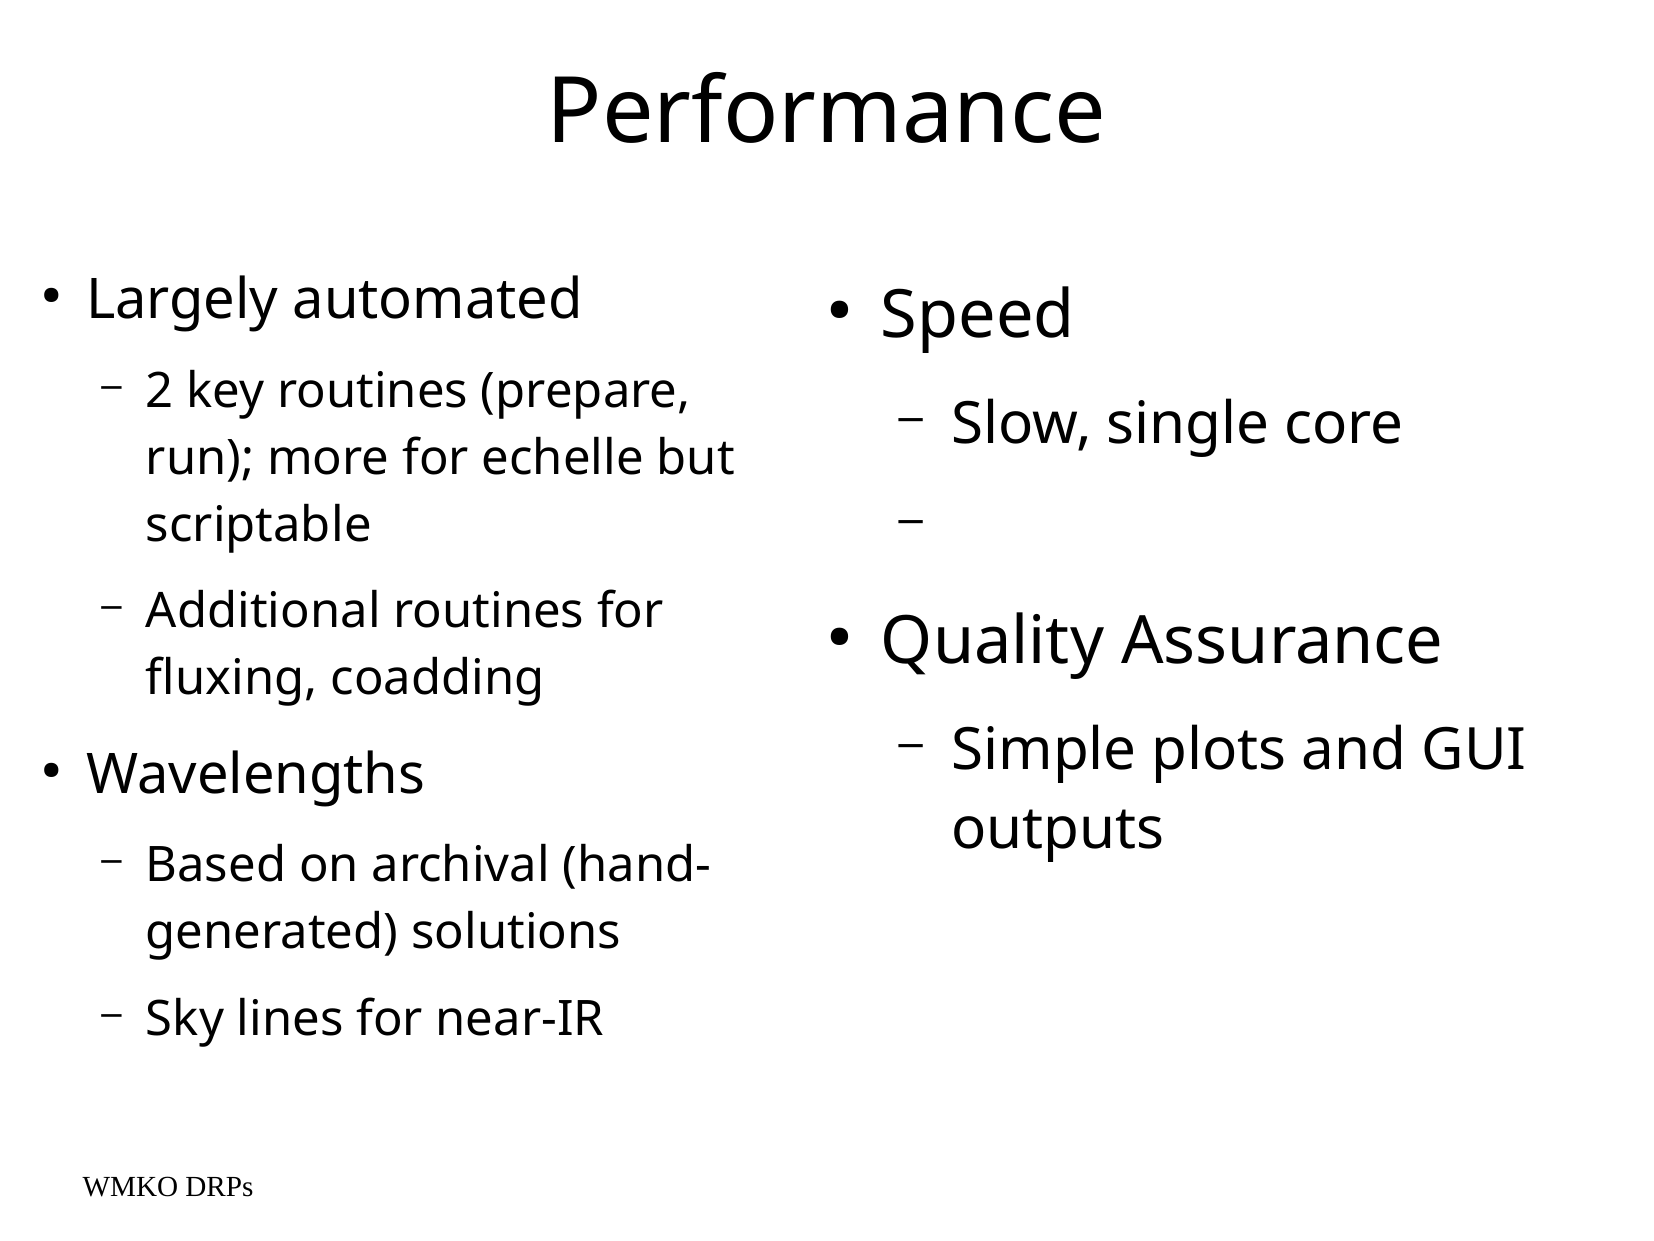

# Performance
Largely automated
2 key routines (prepare, run); more for echelle but scriptable
Additional routines for fluxing, coadding
Wavelengths
Based on archival (hand-generated) solutions
Sky lines for near-IR
Speed
Slow, single core
Quality Assurance
Simple plots and GUI outputs